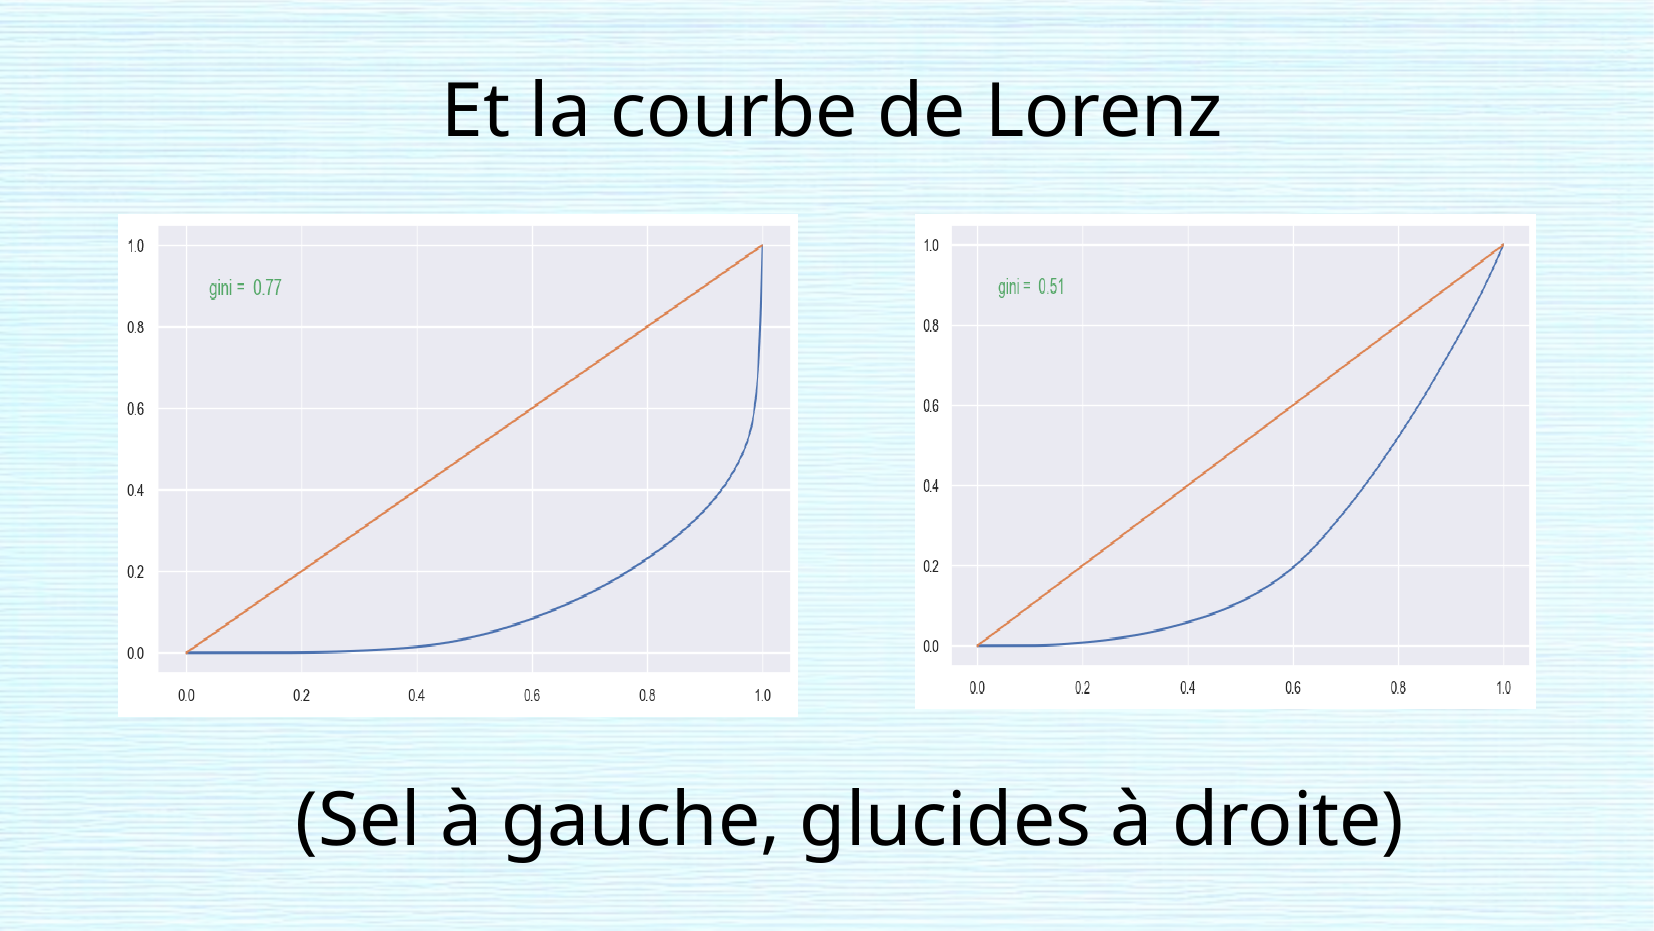

# Et la courbe de Lorenz
(Sel à gauche, glucides à droite)